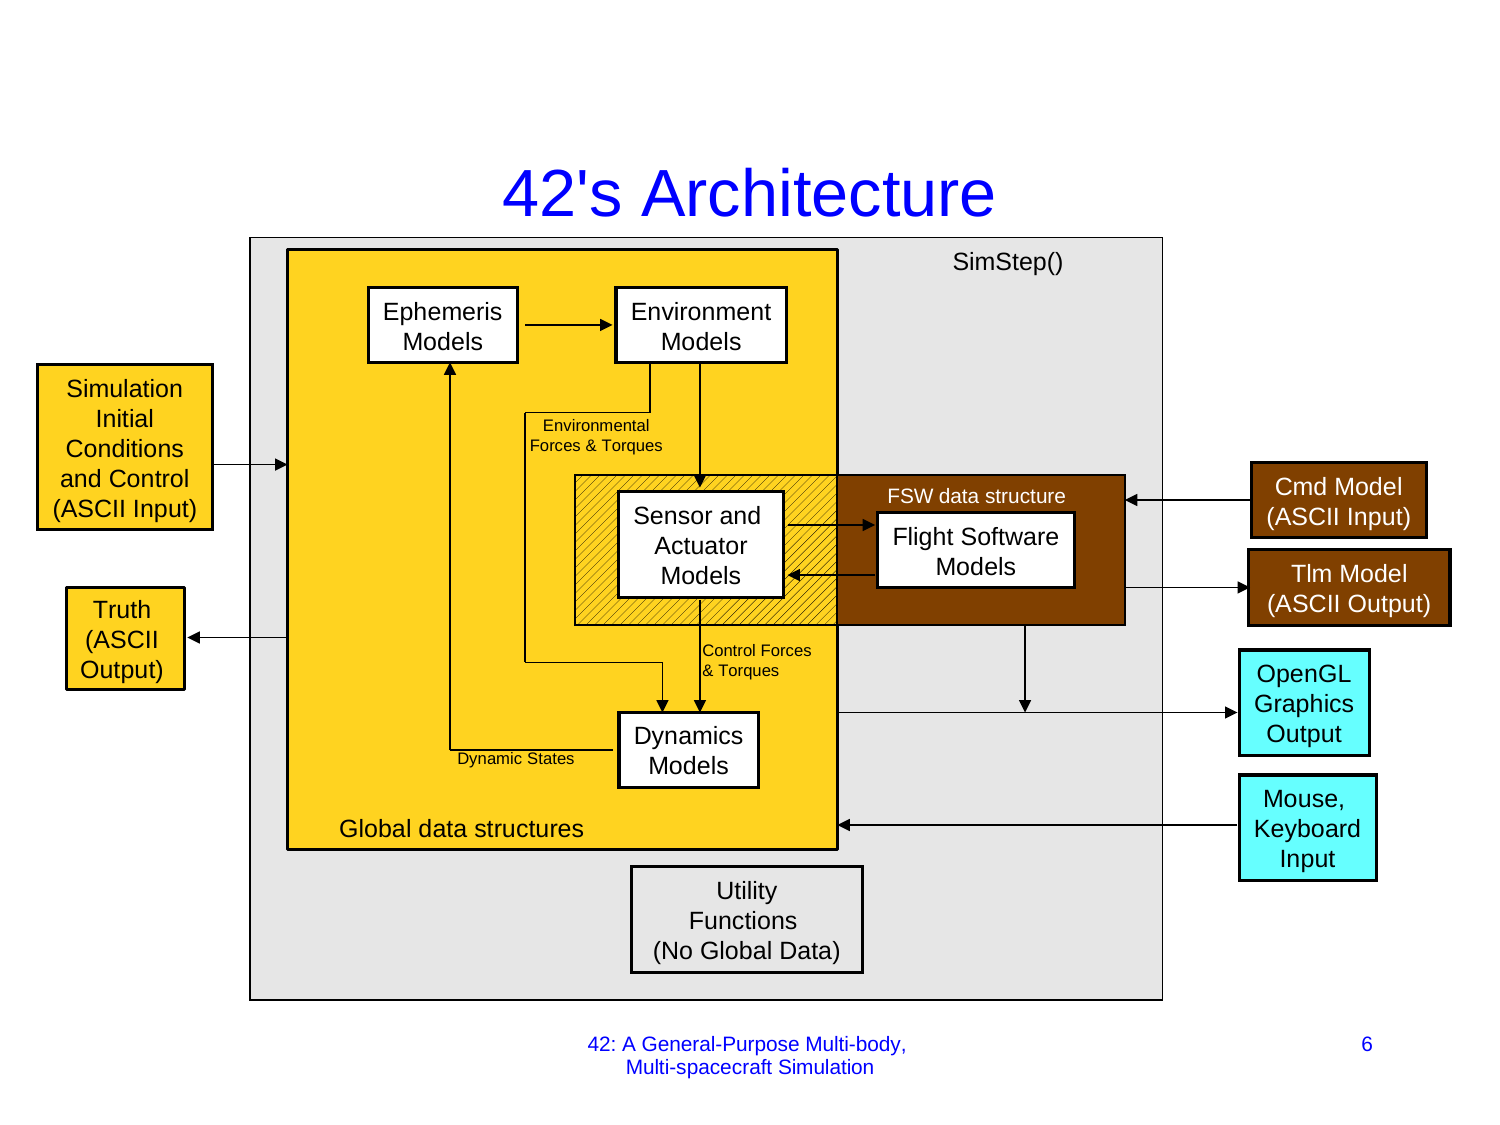

# 42's Architecture
SimStep()
Ephemeris
Models
Environment
Models
Simulation Initial Conditions and Control (ASCII Input)
Environmental
Forces & Torques
Cmd Model
(ASCII Input)
FSW data structure
Sensor and
Actuator
Models
Flight Software
Models
Tlm Model (ASCII Output)
Truth
(ASCII
Output)
Control Forces
& Torques
OpenGL
Graphics
Output
Dynamics
Models
Dynamic States
Mouse,
Keyboard
Input
Global data structures
Utility
Functions
(No Global Data)
42: The Mostly Harmless Simulation
6